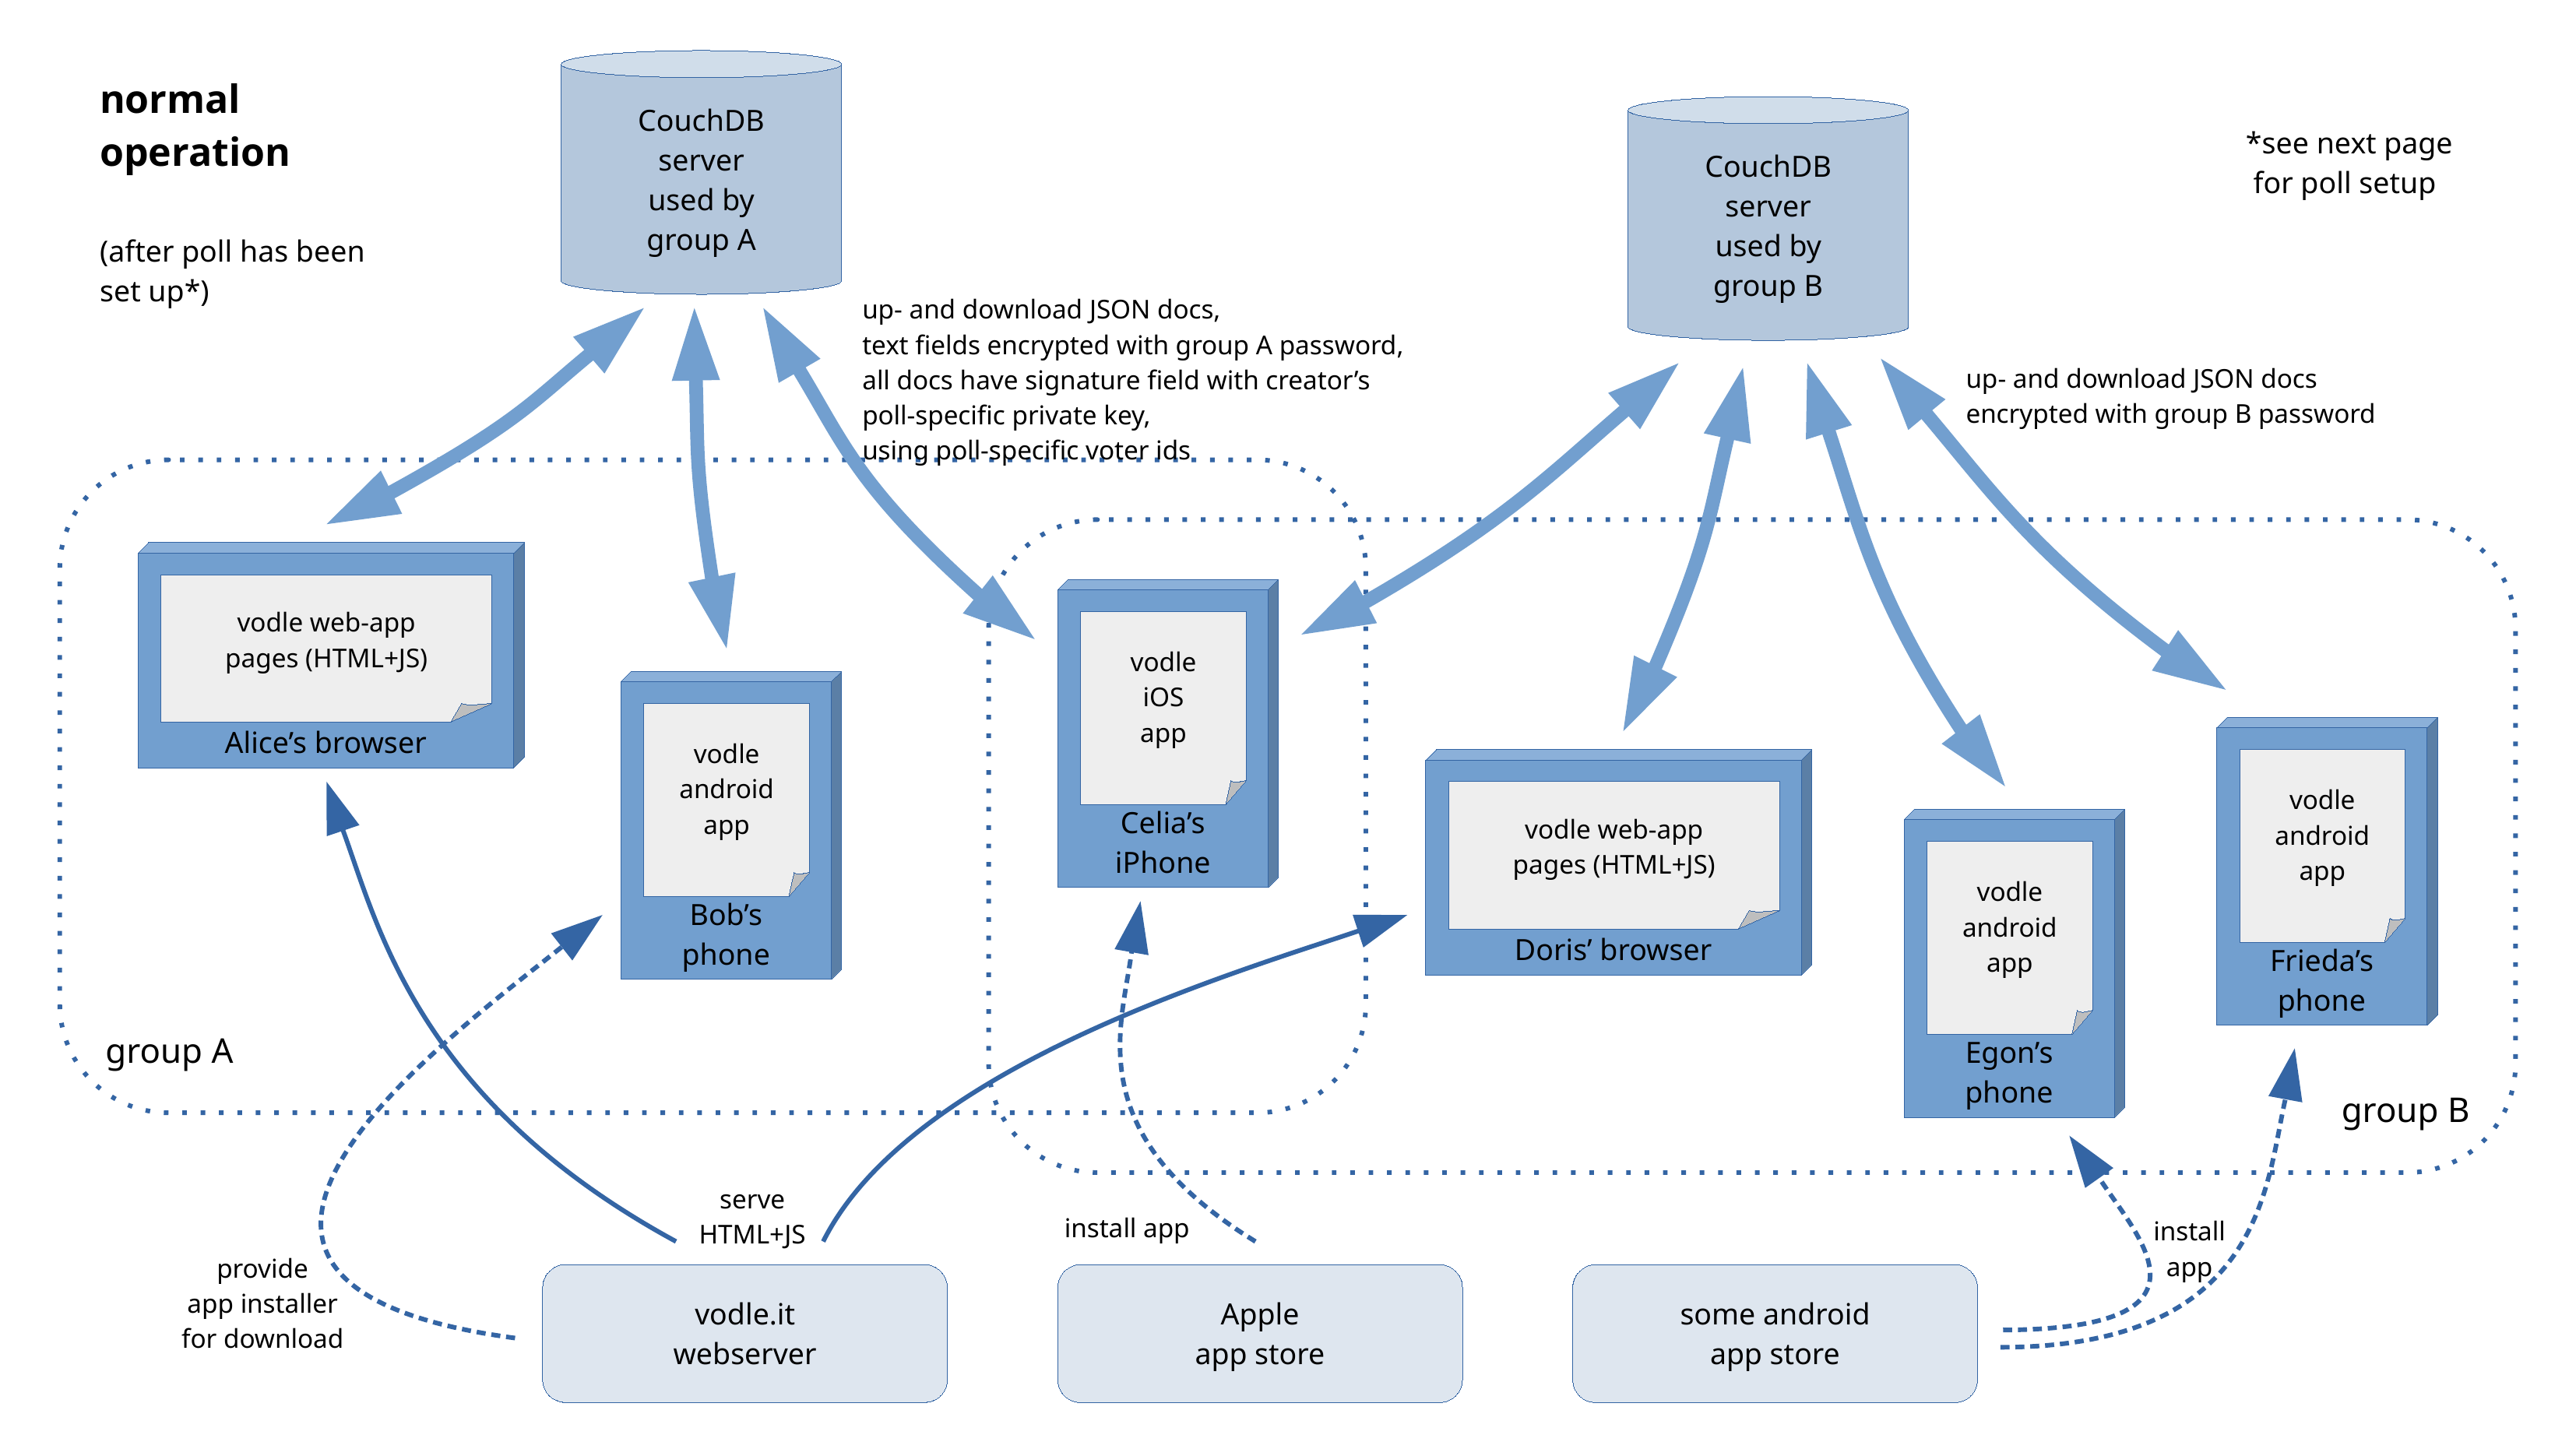

CouchDB
server
used by
group A
normal
operation
(after poll has been set up*)
CouchDB
server
used by
group B
*see next page
 for poll setup
up- and download JSON docs,
text fields encrypted with group A password,
all docs have signature field with creator’s
poll-specific private key,
using poll-specific voter ids
up- and download JSON docs
encrypted with group B password
group A
group B
Alice’s browser
vodle web-app
pages (HTML+JS)
Celia’s
iPhone
vodle
iOS
app
Bob’s
phone
vodle
android
app
Frieda’s
phone
Doris’ browser
vodle
android
app
vodle web-app
pages (HTML+JS)
Egon’s
phone
vodle
android
app
serve
HTML+JS
install app
install
app
provide
app installer
for download
vodle.it
webserver
Apple
app store
some android
app store